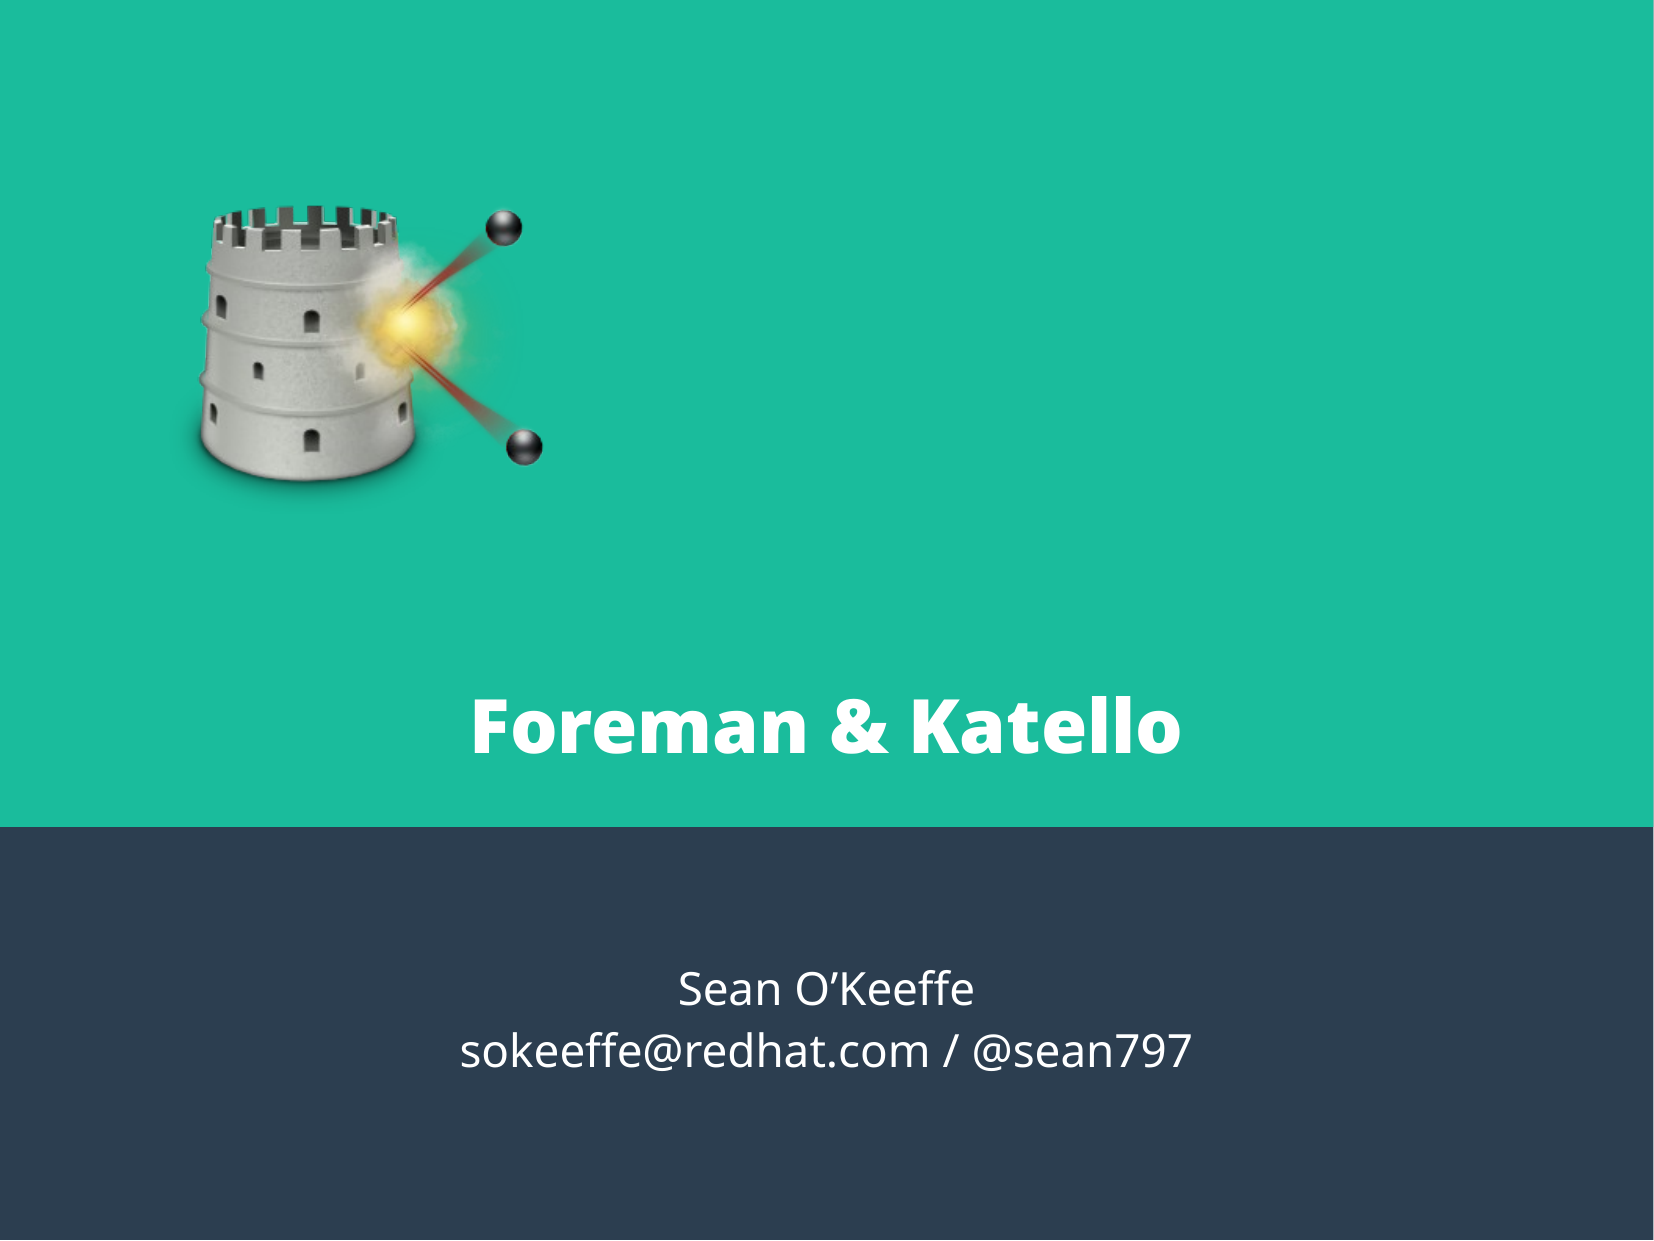

# Foreman & Katello
Sean O’Keeffe
sokeeffe@redhat.com / @sean797